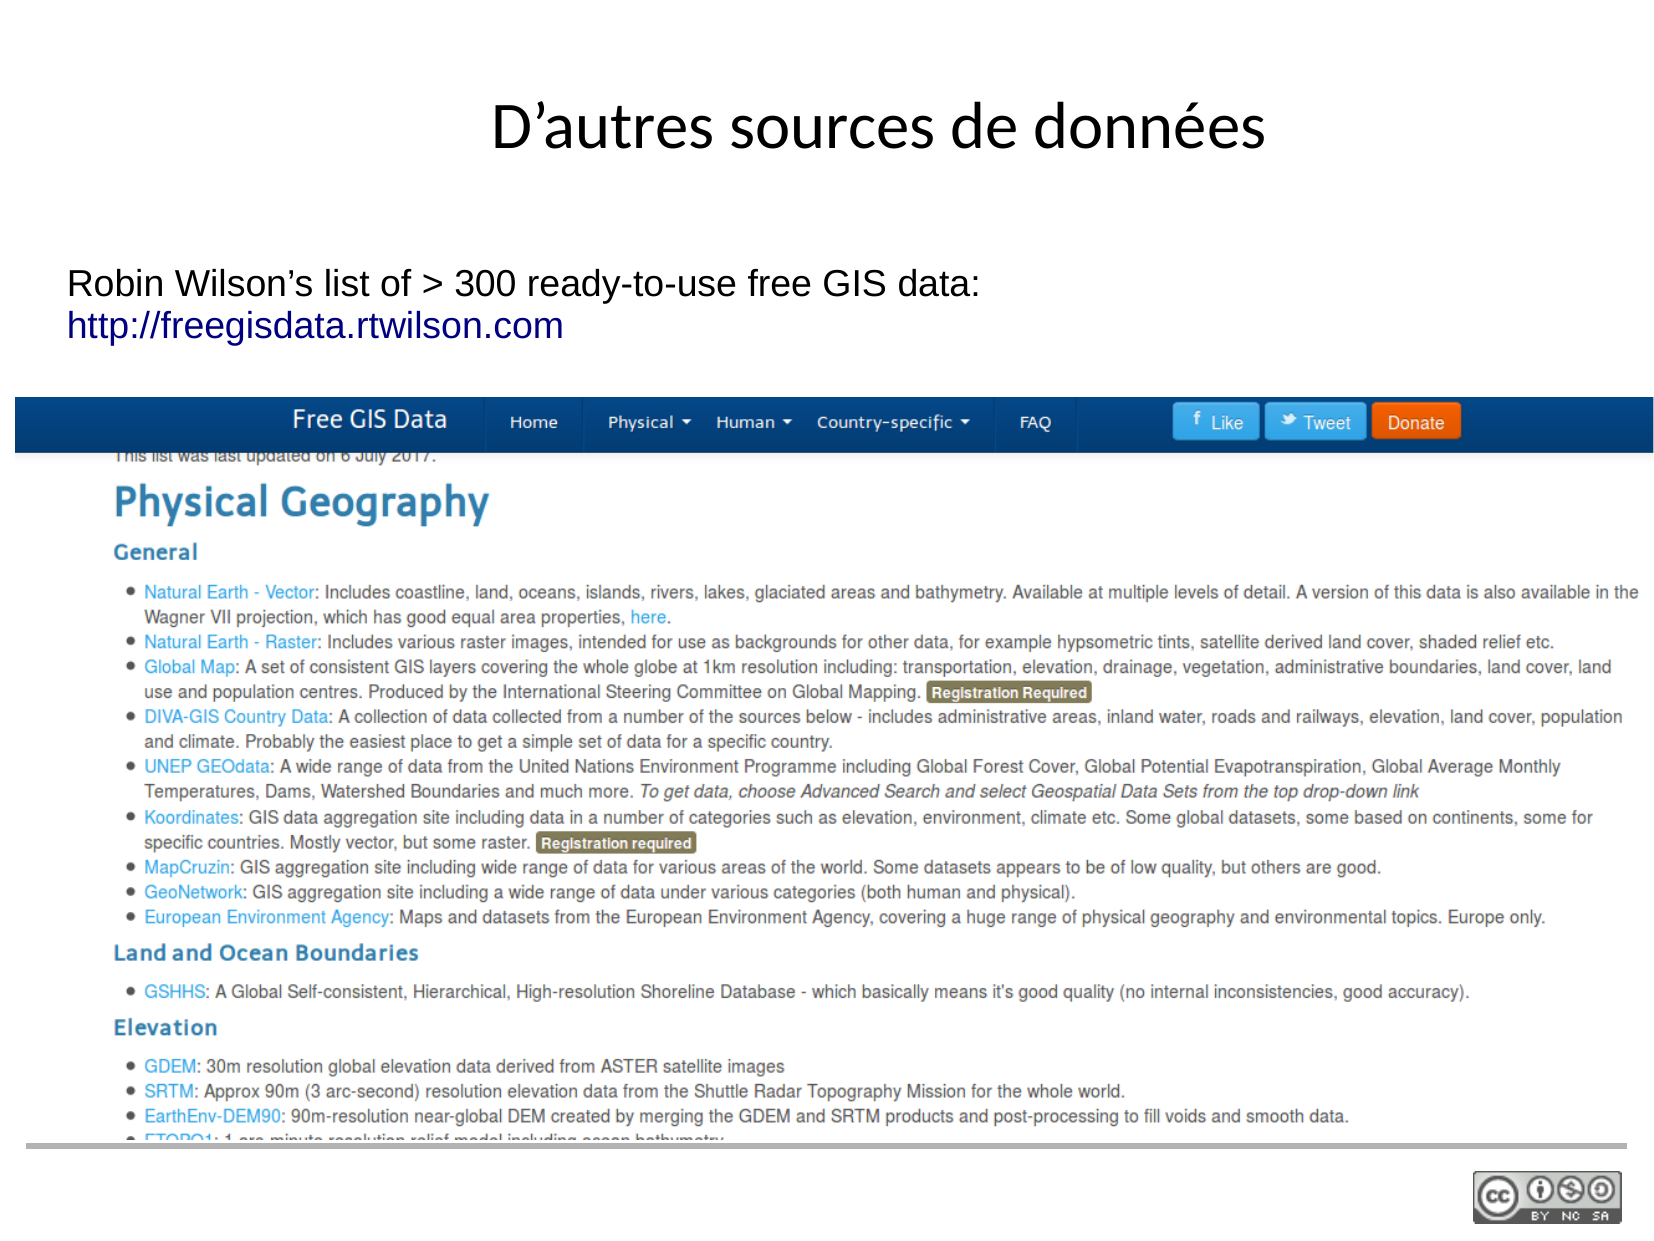

# D’autres sources de données
Robin Wilson’s list of > 300 ready-to-use free GIS data: http://freegisdata.rtwilson.com